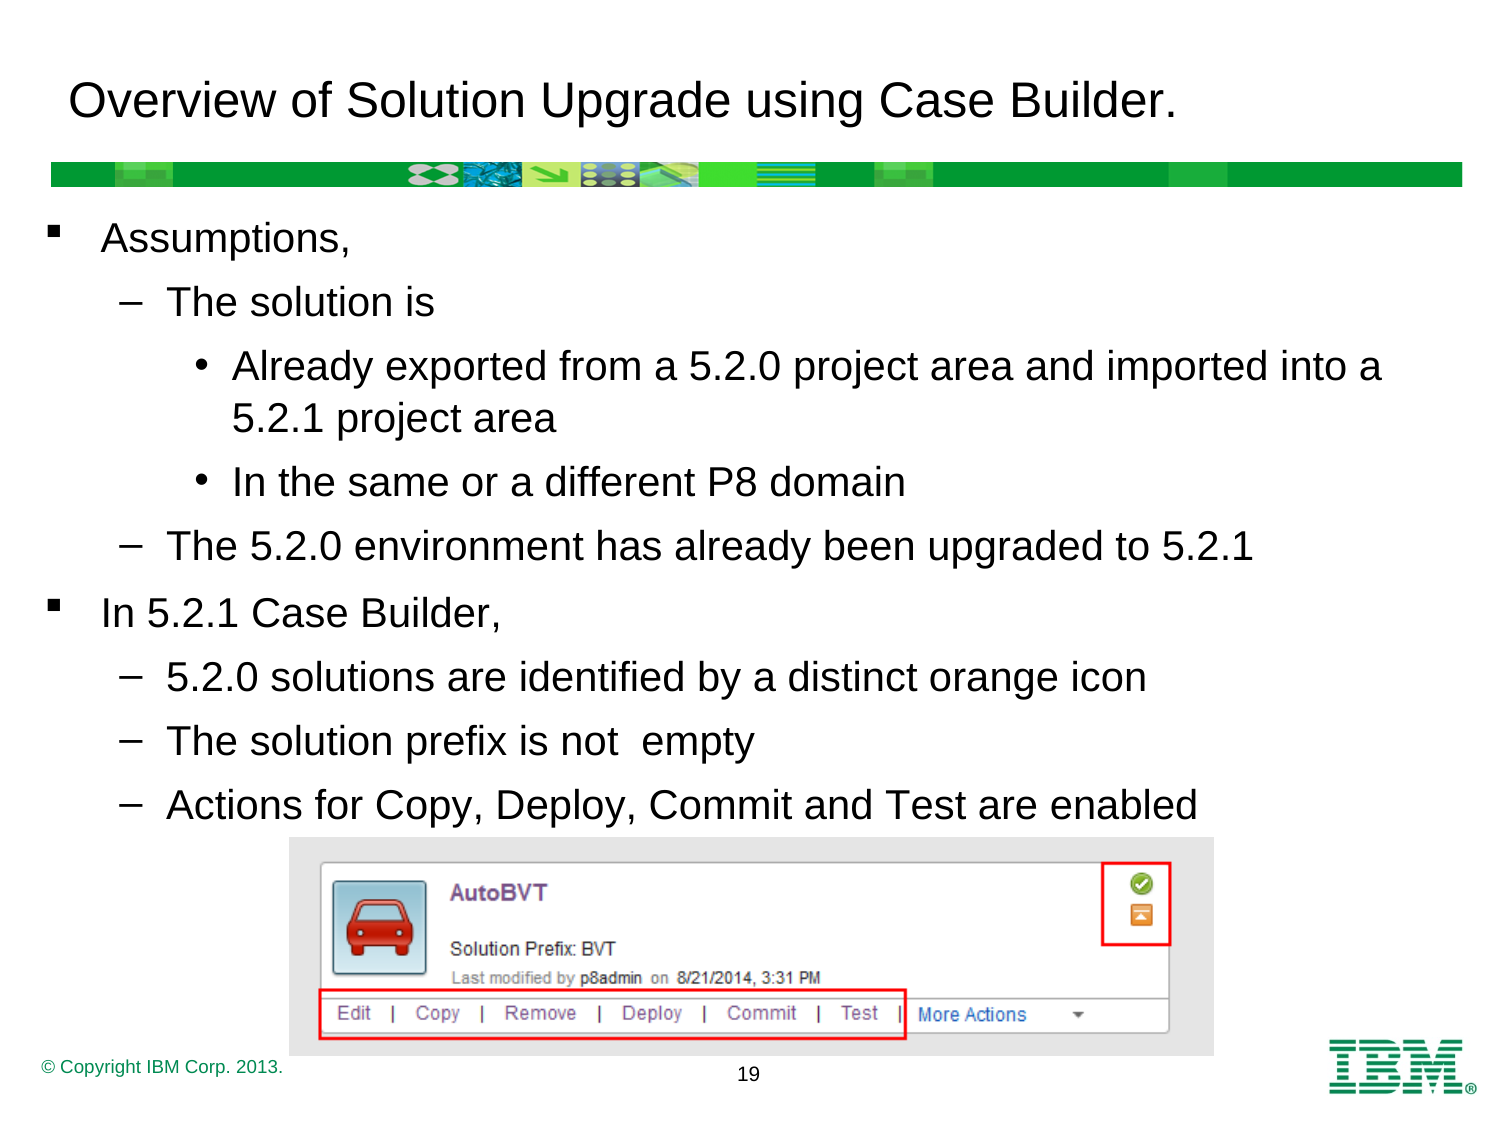

# Overview of Solution Upgrade using Case Builder.
Assumptions,
The solution is
Already exported from a 5.2.0 project area and imported into a 5.2.1 project area
In the same or a different P8 domain
The 5.2.0 environment has already been upgraded to 5.2.1
In 5.2.1 Case Builder,
5.2.0 solutions are identified by a distinct orange icon
The solution prefix is not empty
Actions for Copy, Deploy, Commit and Test are enabled
19